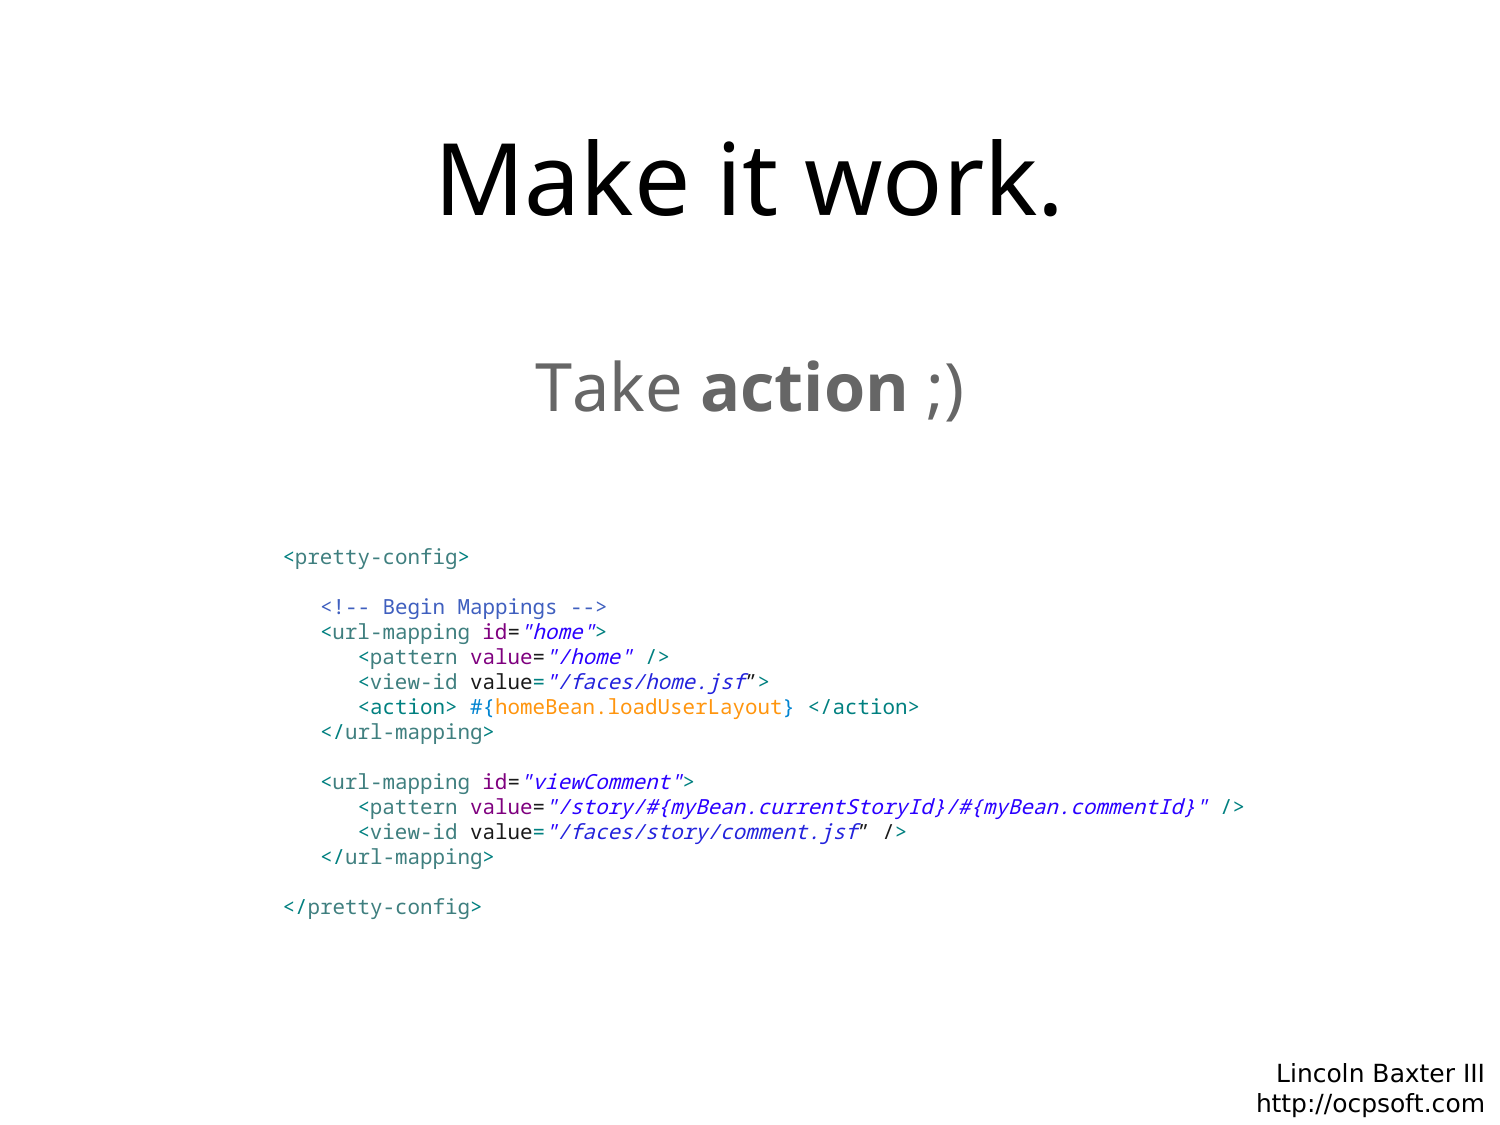

# Make it work.
Take action ;)
<pretty-config>
 <!-- Begin Mappings -->
 <url-mapping id="home">
 <pattern value="/home" />
 <view-id value="/faces/home.jsf”>
 <action> #{homeBean.loadUserLayout} </action>
 </url-mapping>
 <url-mapping id="viewComment">
 <pattern value="/story/#{myBean.currentStoryId}/#{myBean.commentId}" />
 <view-id value="/faces/story/comment.jsf” />
 </url-mapping>
</pretty-config>